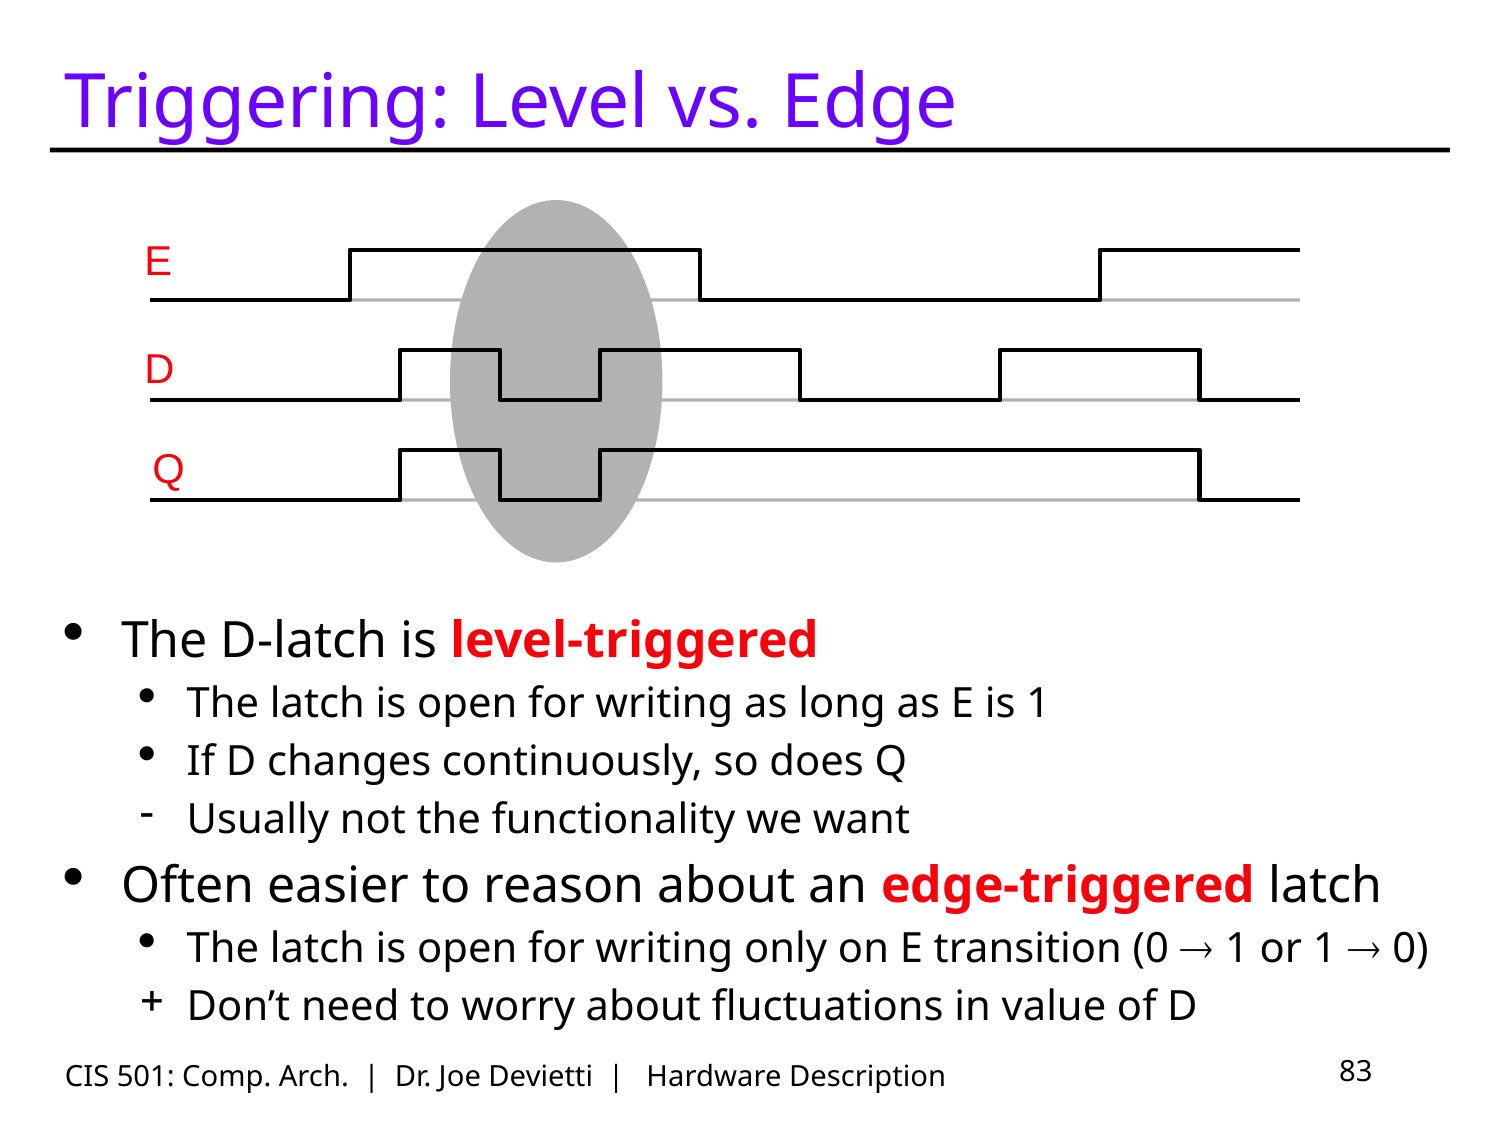

Triggering: Level vs. Edge
E
D
Q
The D-latch is level-triggered
The latch is open for writing as long as E is 1
If D changes continuously, so does Q
Usually not the functionality we want
Often easier to reason about an edge-triggered latch
The latch is open for writing only on E transition (0  1 or 1  0)
Don’t need to worry about fluctuations in value of D
CIS 501: Comp. Arch. | Dr. Joe Devietti | Hardware Description